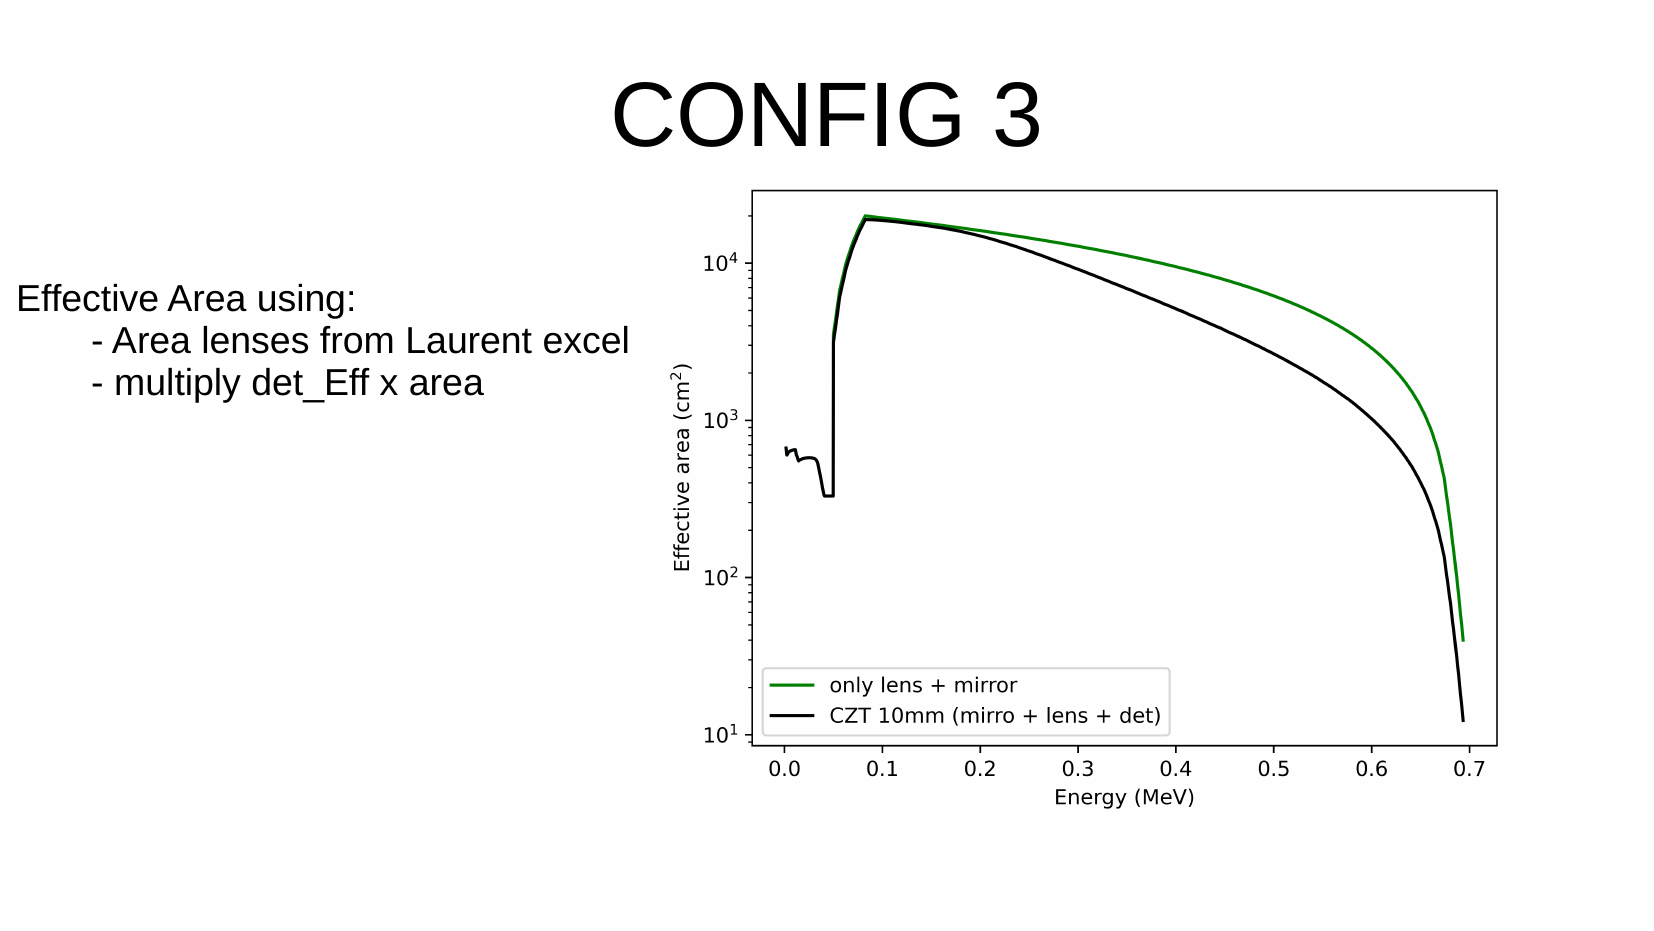

# CONFIG 3
Effective Area using:
	- Area lenses from Laurent excel
	- multiply det_Eff x area